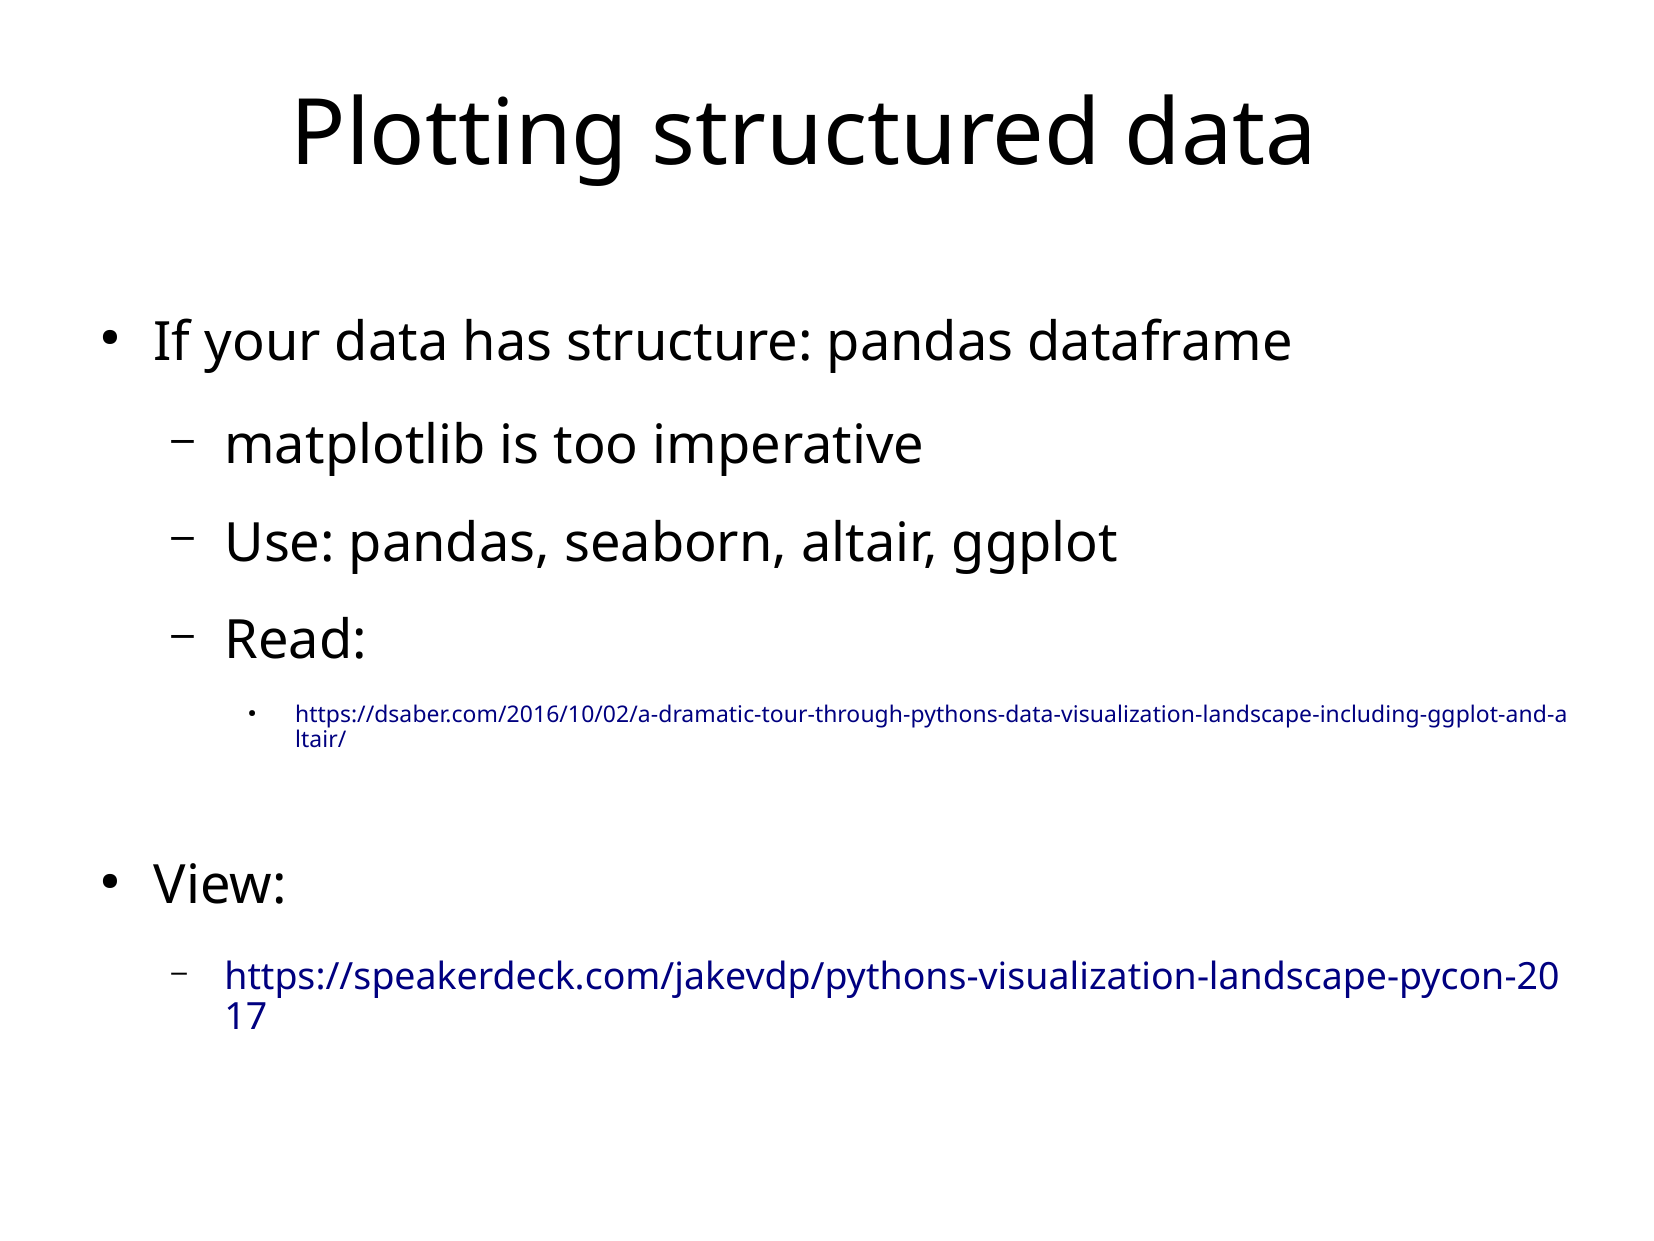

# Plotting structured data
If your data has structure: pandas dataframe
matplotlib is too imperative
Use: pandas, seaborn, altair, ggplot
Read:
https://dsaber.com/2016/10/02/a-dramatic-tour-through-pythons-data-visualization-landscape-including-ggplot-and-altair/
View:
https://speakerdeck.com/jakevdp/pythons-visualization-landscape-pycon-2017